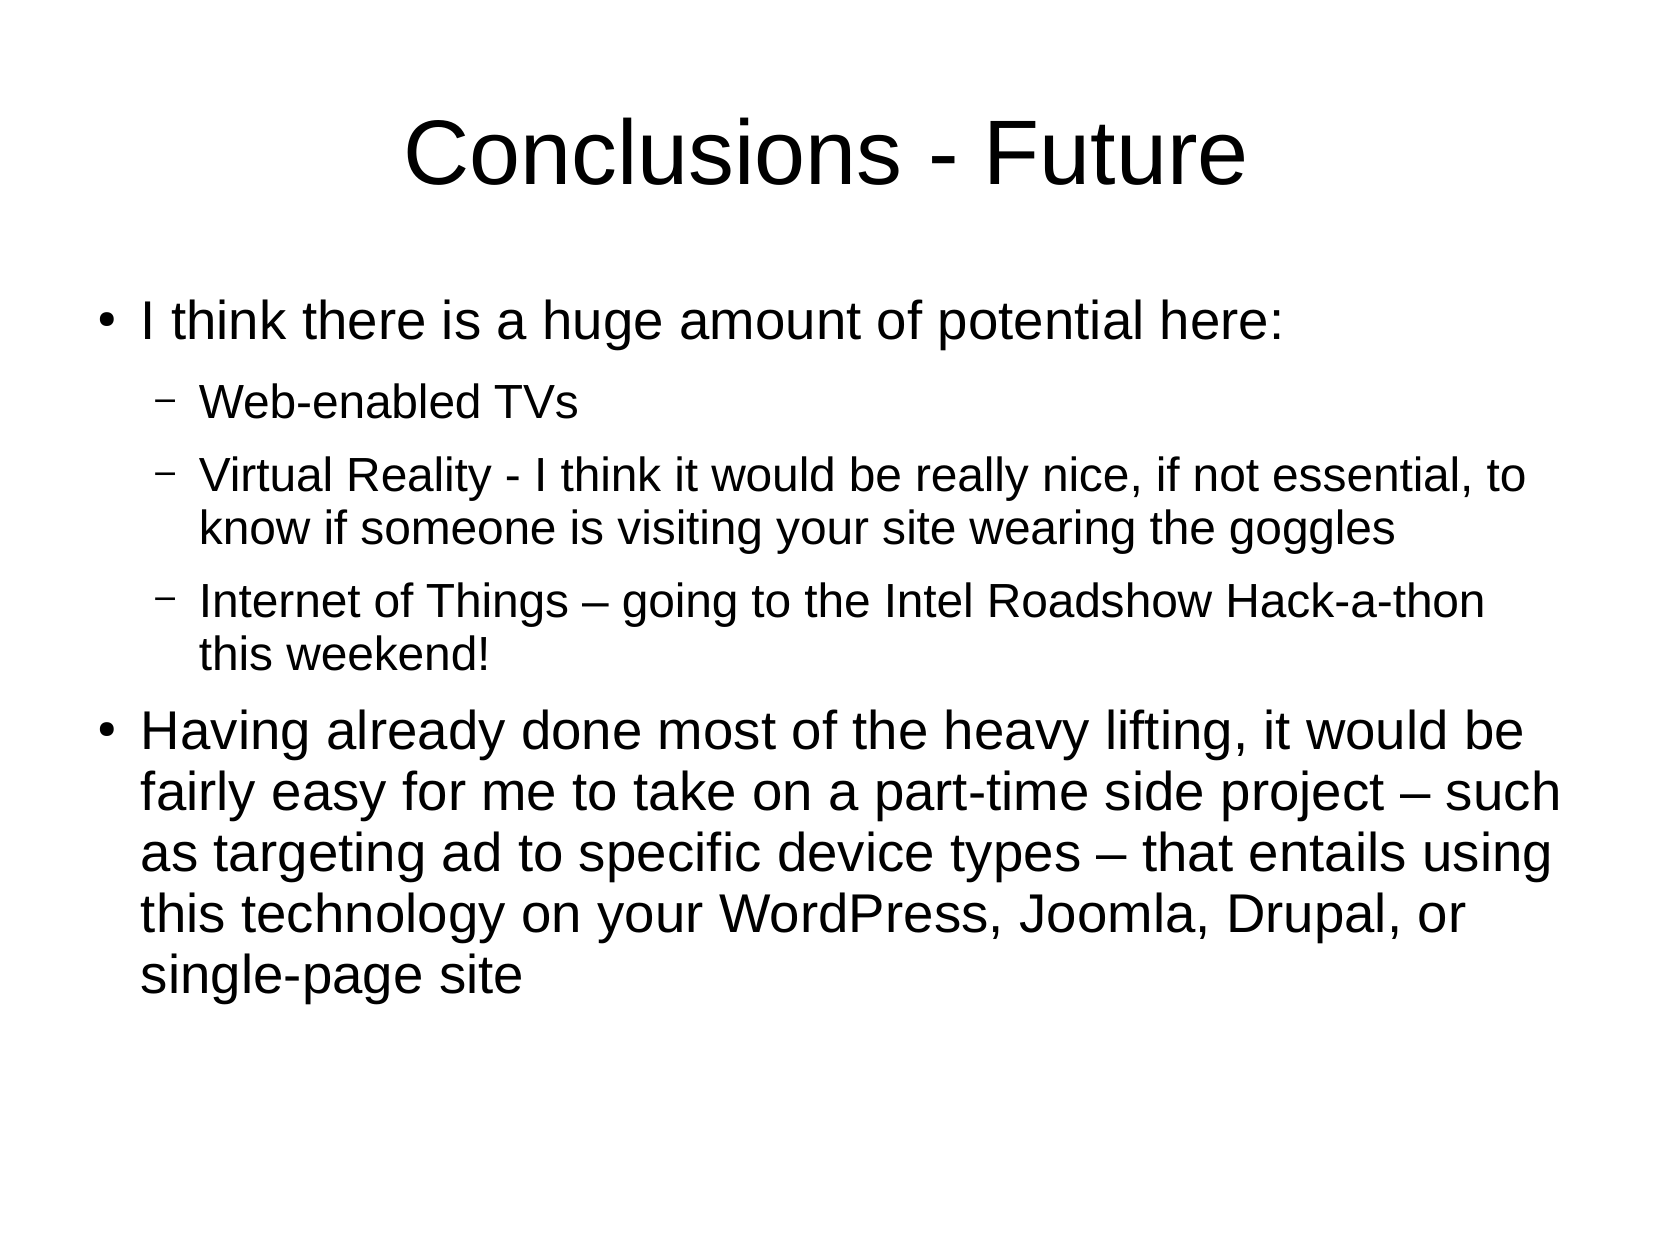

# Conclusions - Future
I think there is a huge amount of potential here:
Web-enabled TVs
Virtual Reality - I think it would be really nice, if not essential, to know if someone is visiting your site wearing the goggles
Internet of Things – going to the Intel Roadshow Hack-a-thon this weekend!
Having already done most of the heavy lifting, it would be fairly easy for me to take on a part-time side project – such as targeting ad to specific device types – that entails using this technology on your WordPress, Joomla, Drupal, or single-page site